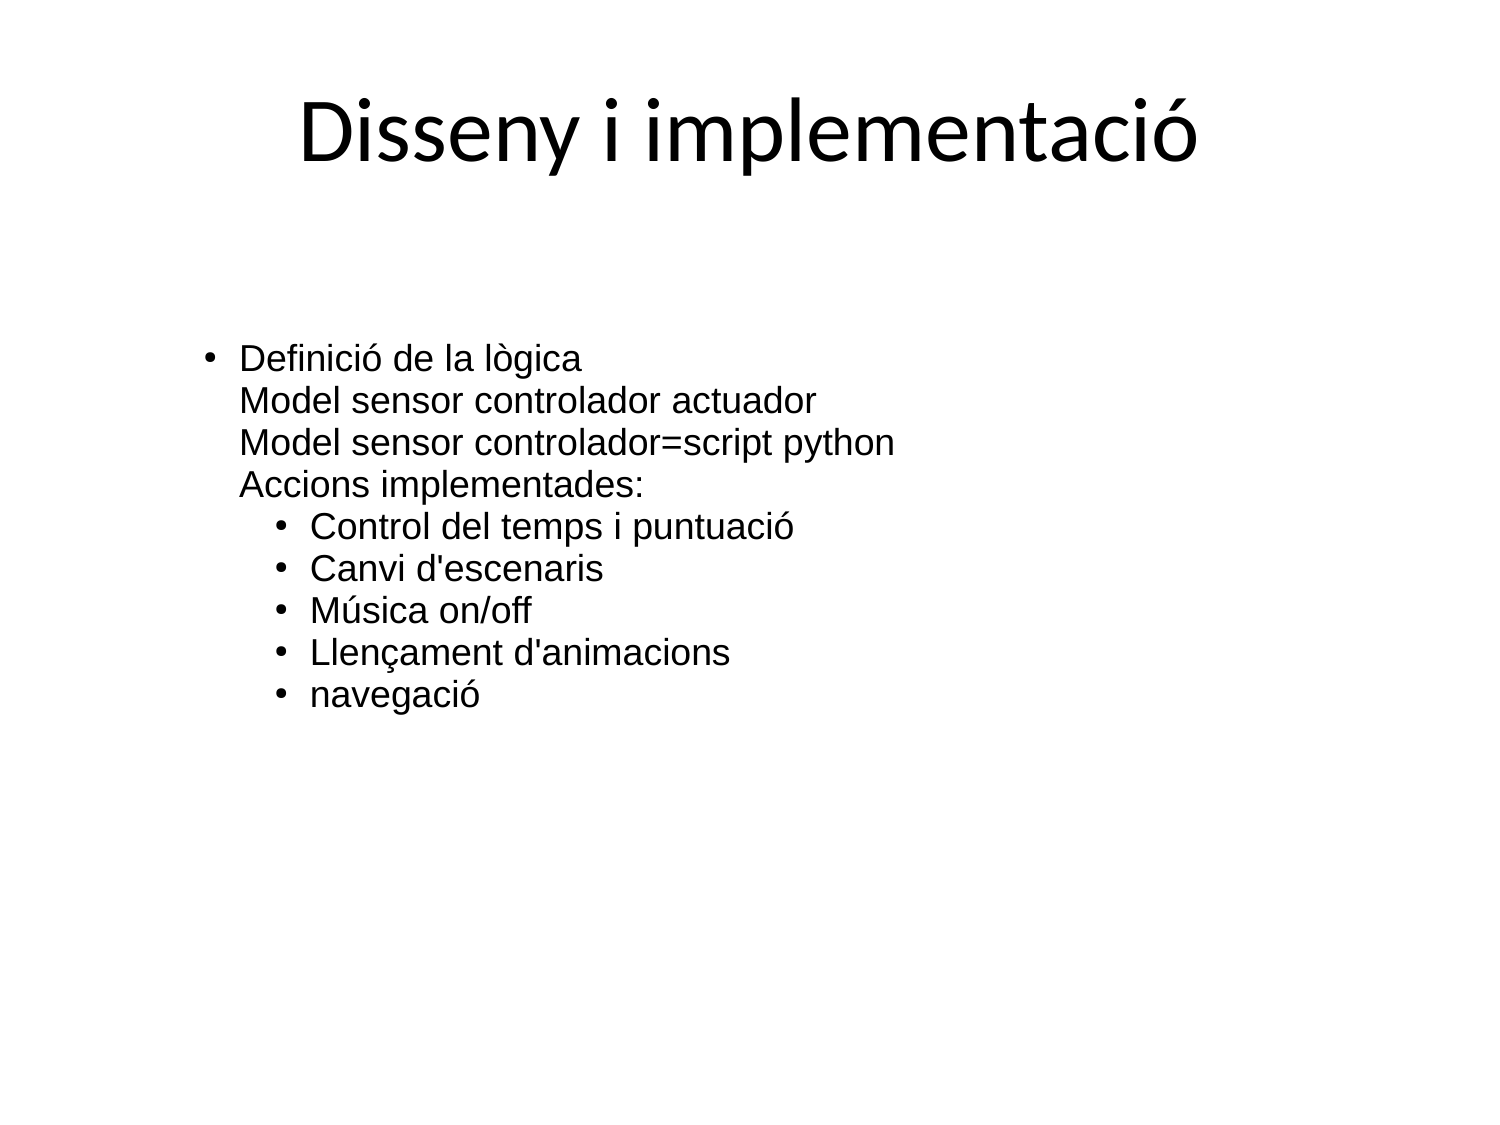

# Disseny i implementació
Definició de la lògica
Model sensor controlador actuador
Model sensor controlador=script python
Accions implementades:
Control del temps i puntuació
Canvi d'escenaris
Música on/off
Llençament d'animacions
navegació